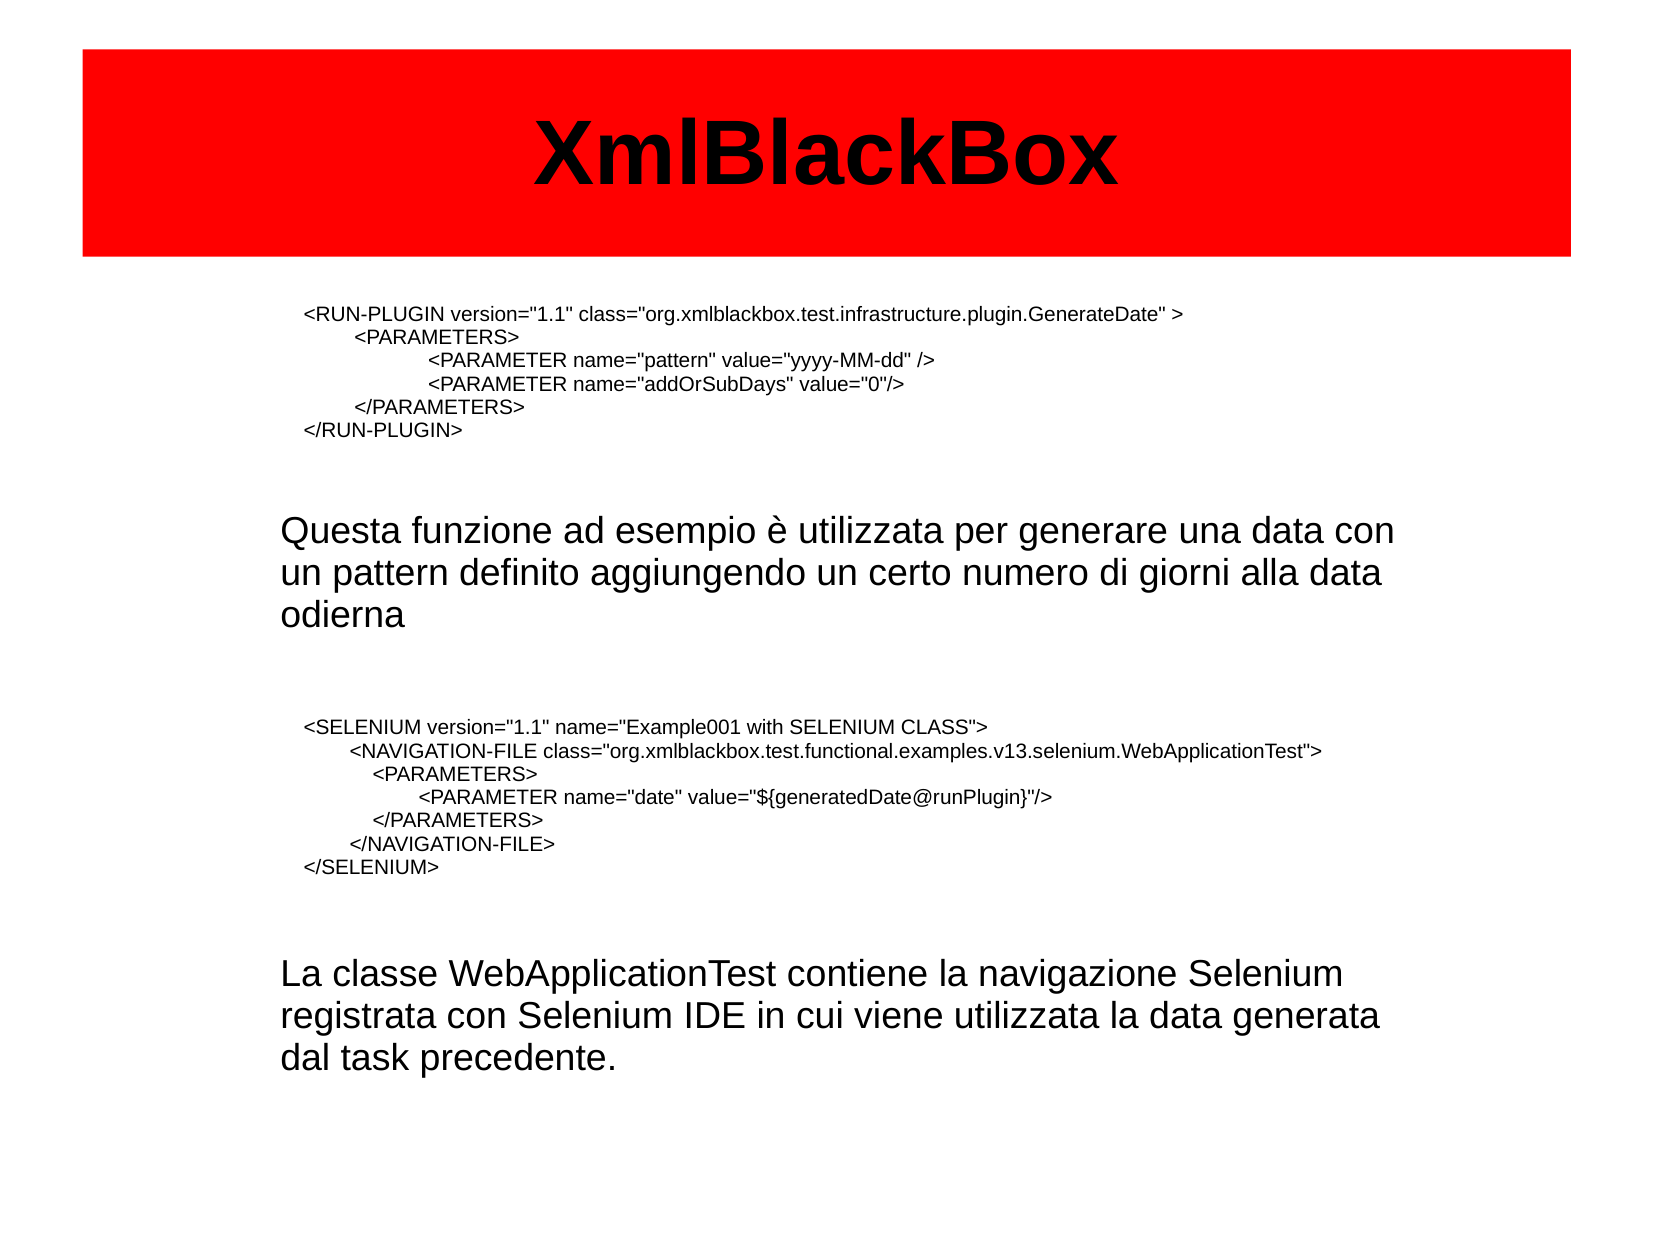

# XmlBlackBox
 <RUN-PLUGIN version="1.1" class="org.xmlblackbox.test.infrastructure.plugin.GenerateDate" >
 	<PARAMETERS>
 	<PARAMETER name="pattern" value="yyyy-MM-dd" />
 	<PARAMETER name="addOrSubDays" value="0"/>
 	</PARAMETERS>
 </RUN-PLUGIN>
Questa funzione ad esempio è utilizzata per generare una data con un pattern definito aggiungendo un certo numero di giorni alla data odierna
 <SELENIUM version="1.1" name="Example001 with SELENIUM CLASS">
 <NAVIGATION-FILE class="org.xmlblackbox.test.functional.examples.v13.selenium.WebApplicationTest">
 <PARAMETERS>
 <PARAMETER name="date" value="${generatedDate@runPlugin}"/>
 </PARAMETERS>
 </NAVIGATION-FILE>
 </SELENIUM>
La classe WebApplicationTest contiene la navigazione Selenium registrata con Selenium IDE in cui viene utilizzata la data generata dal task precedente.